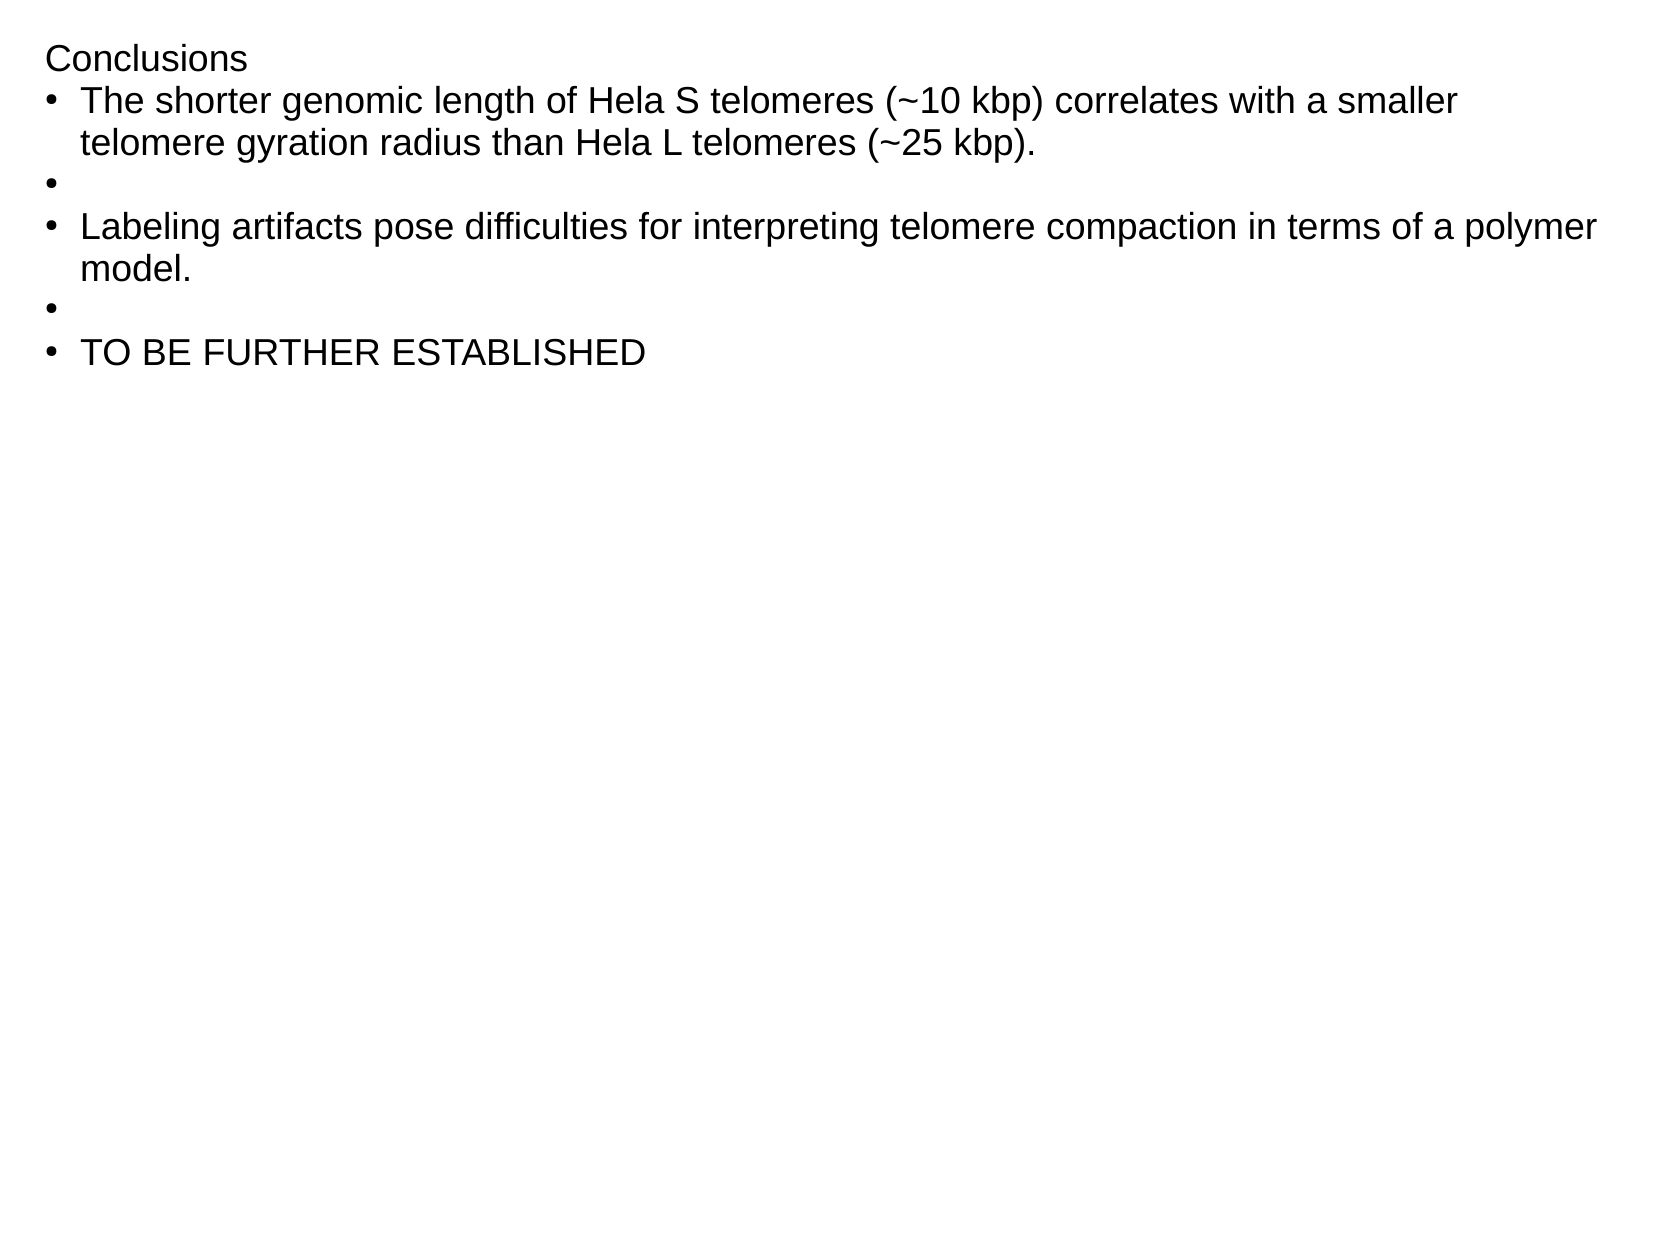

Conclusions
The shorter genomic length of Hela S telomeres (~10 kbp) correlates with a smaller telomere gyration radius than Hela L telomeres (~25 kbp).
Labeling artifacts pose difficulties for interpreting telomere compaction in terms of a polymer model.
TO BE FURTHER ESTABLISHED